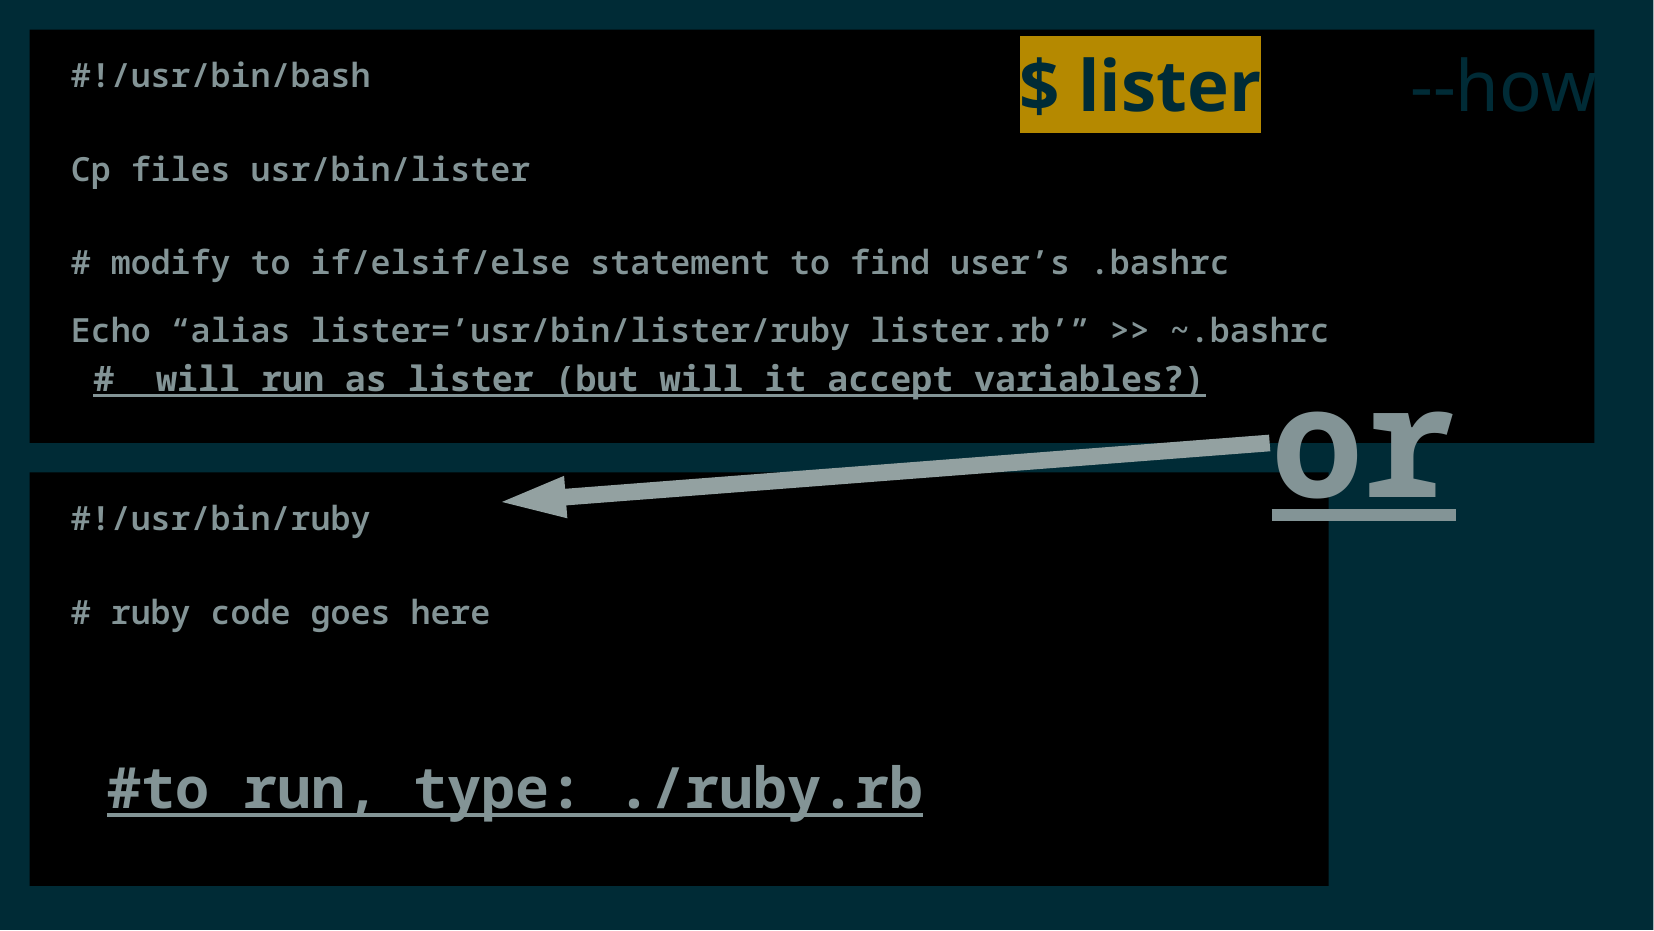

$ Lister
# #!/usr/bin/bash
Cp files usr/bin/lister
# modify to if/elsif/else statement to find user’s .bashrc Echo “alias lister=’usr/bin/lister/ruby lister.rb’” >> ~.bashrc
--how
or
# will run as lister (but will it accept variables?)
#!/usr/bin/ruby
# ruby code goes here
#to run, type: ./ruby.rb